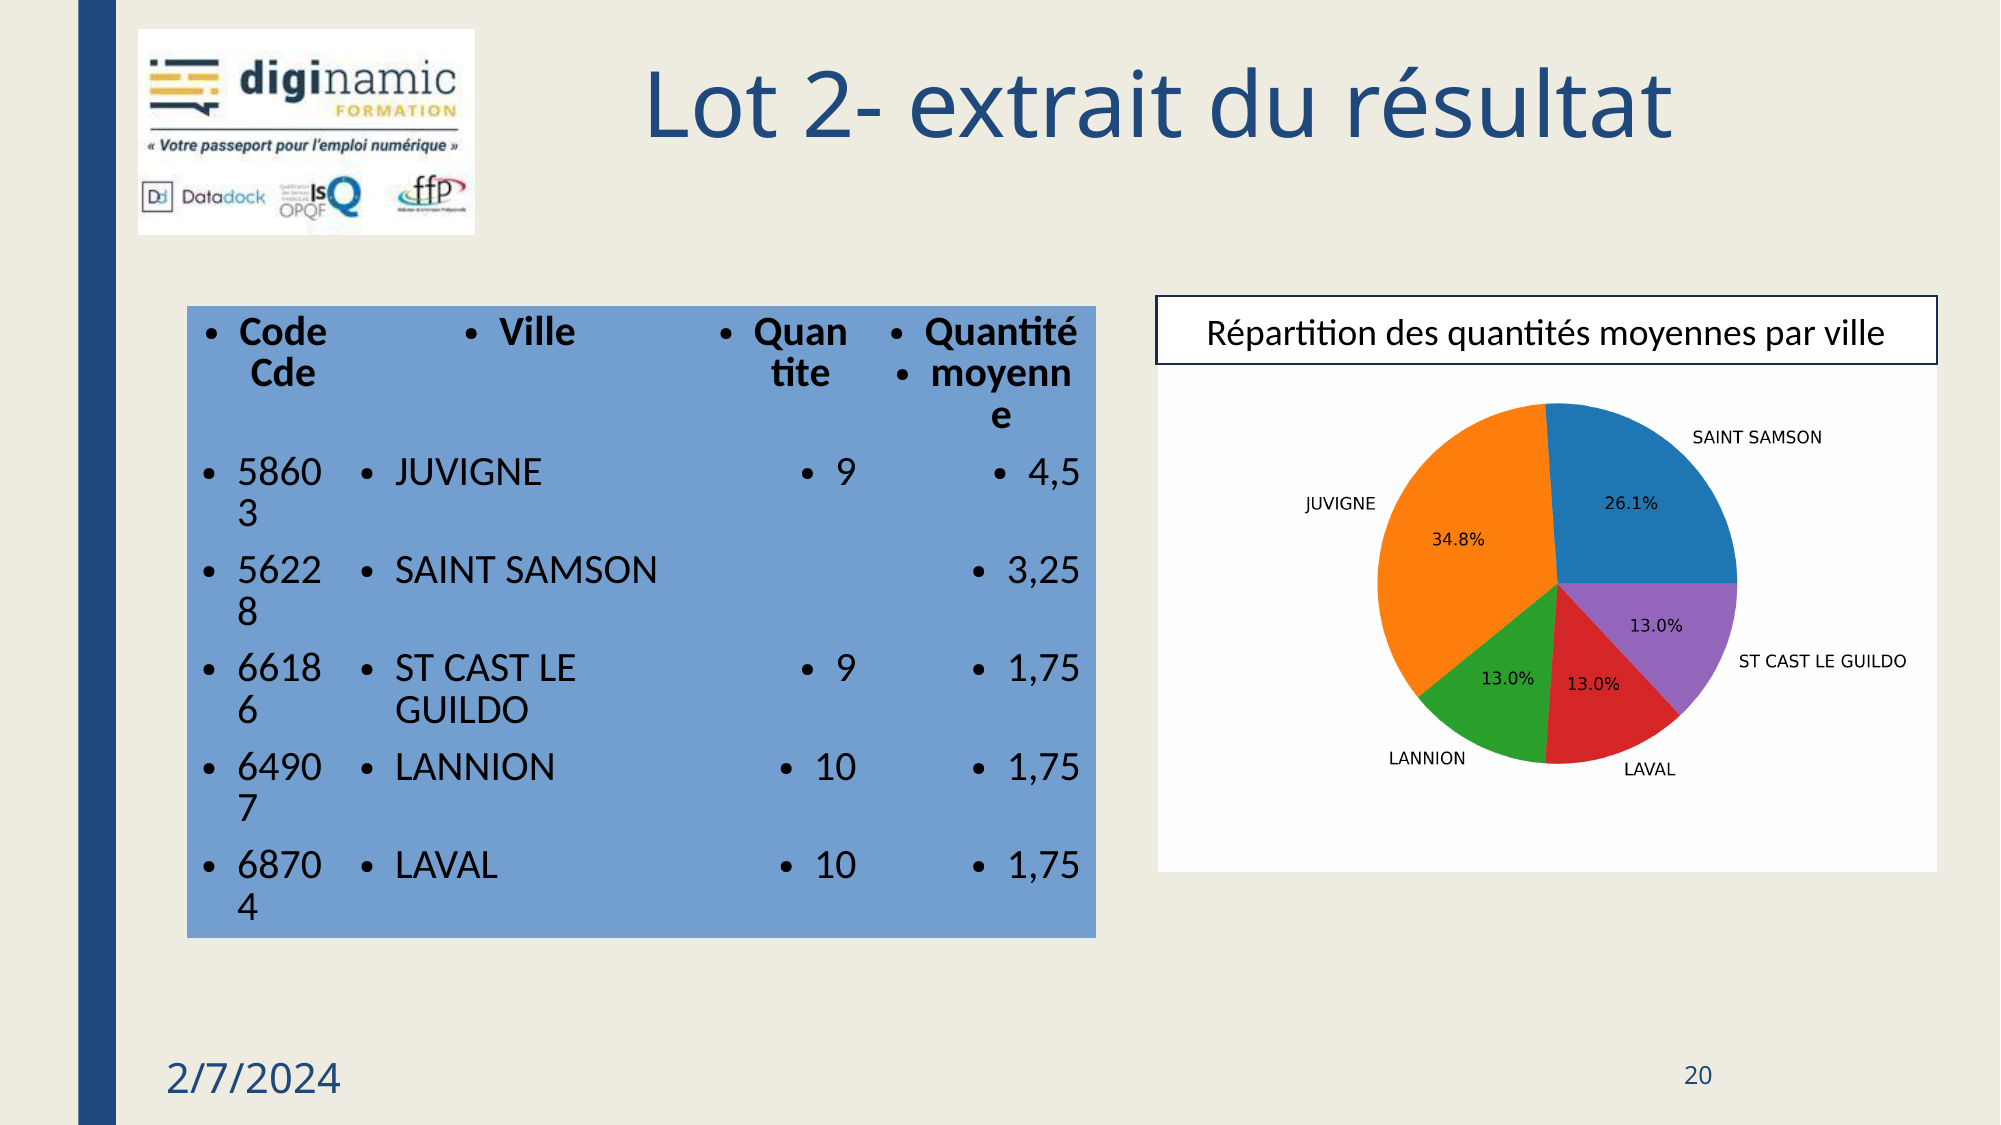

# Lot 2- extrait du résultat
Répartition des quantités moyennes par ville
| CodeCde | Ville | Quantite | Quantité moyenne |
| --- | --- | --- | --- |
| 58603 | JUVIGNE | 9 | 4,5 |
| 56228 | SAINT SAMSON | | 3,25 |
| 66186 | ST CAST LE GUILDO | 9 | 1,75 |
| 64907 | LANNION | 10 | 1,75 |
| 68704 | LAVAL | 10 | 1,75 |
2/7/2024
20